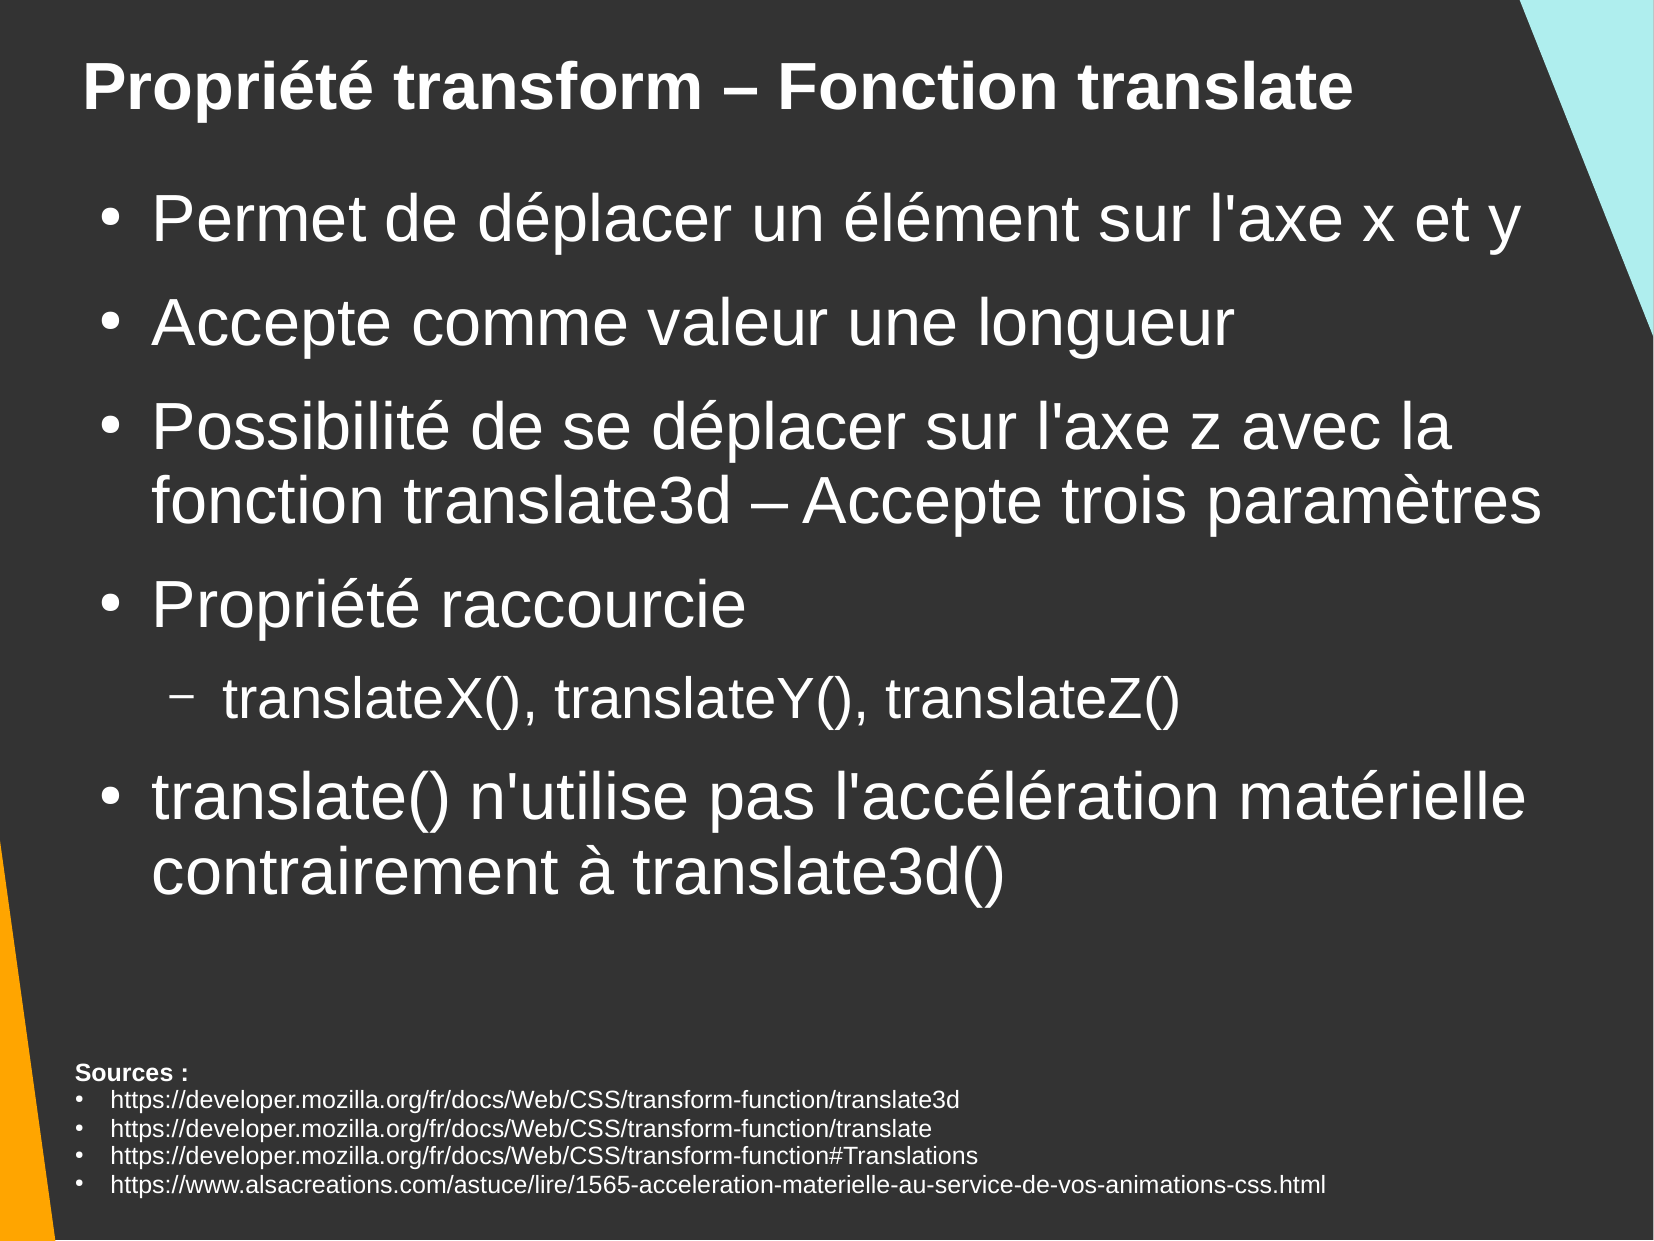

# Propriété transform – Fonction translate
Permet de déplacer un élément sur l'axe x et y
Accepte comme valeur une longueur
Possibilité de se déplacer sur l'axe z avec la fonction translate3d – Accepte trois paramètres
Propriété raccourcie
translateX(), translateY(), translateZ()
translate() n'utilise pas l'accélération matérielle contrairement à translate3d()
Sources :
https://developer.mozilla.org/fr/docs/Web/CSS/transform-function/translate3d
https://developer.mozilla.org/fr/docs/Web/CSS/transform-function/translate
https://developer.mozilla.org/fr/docs/Web/CSS/transform-function#Translations
https://www.alsacreations.com/astuce/lire/1565-acceleration-materielle-au-service-de-vos-animations-css.html